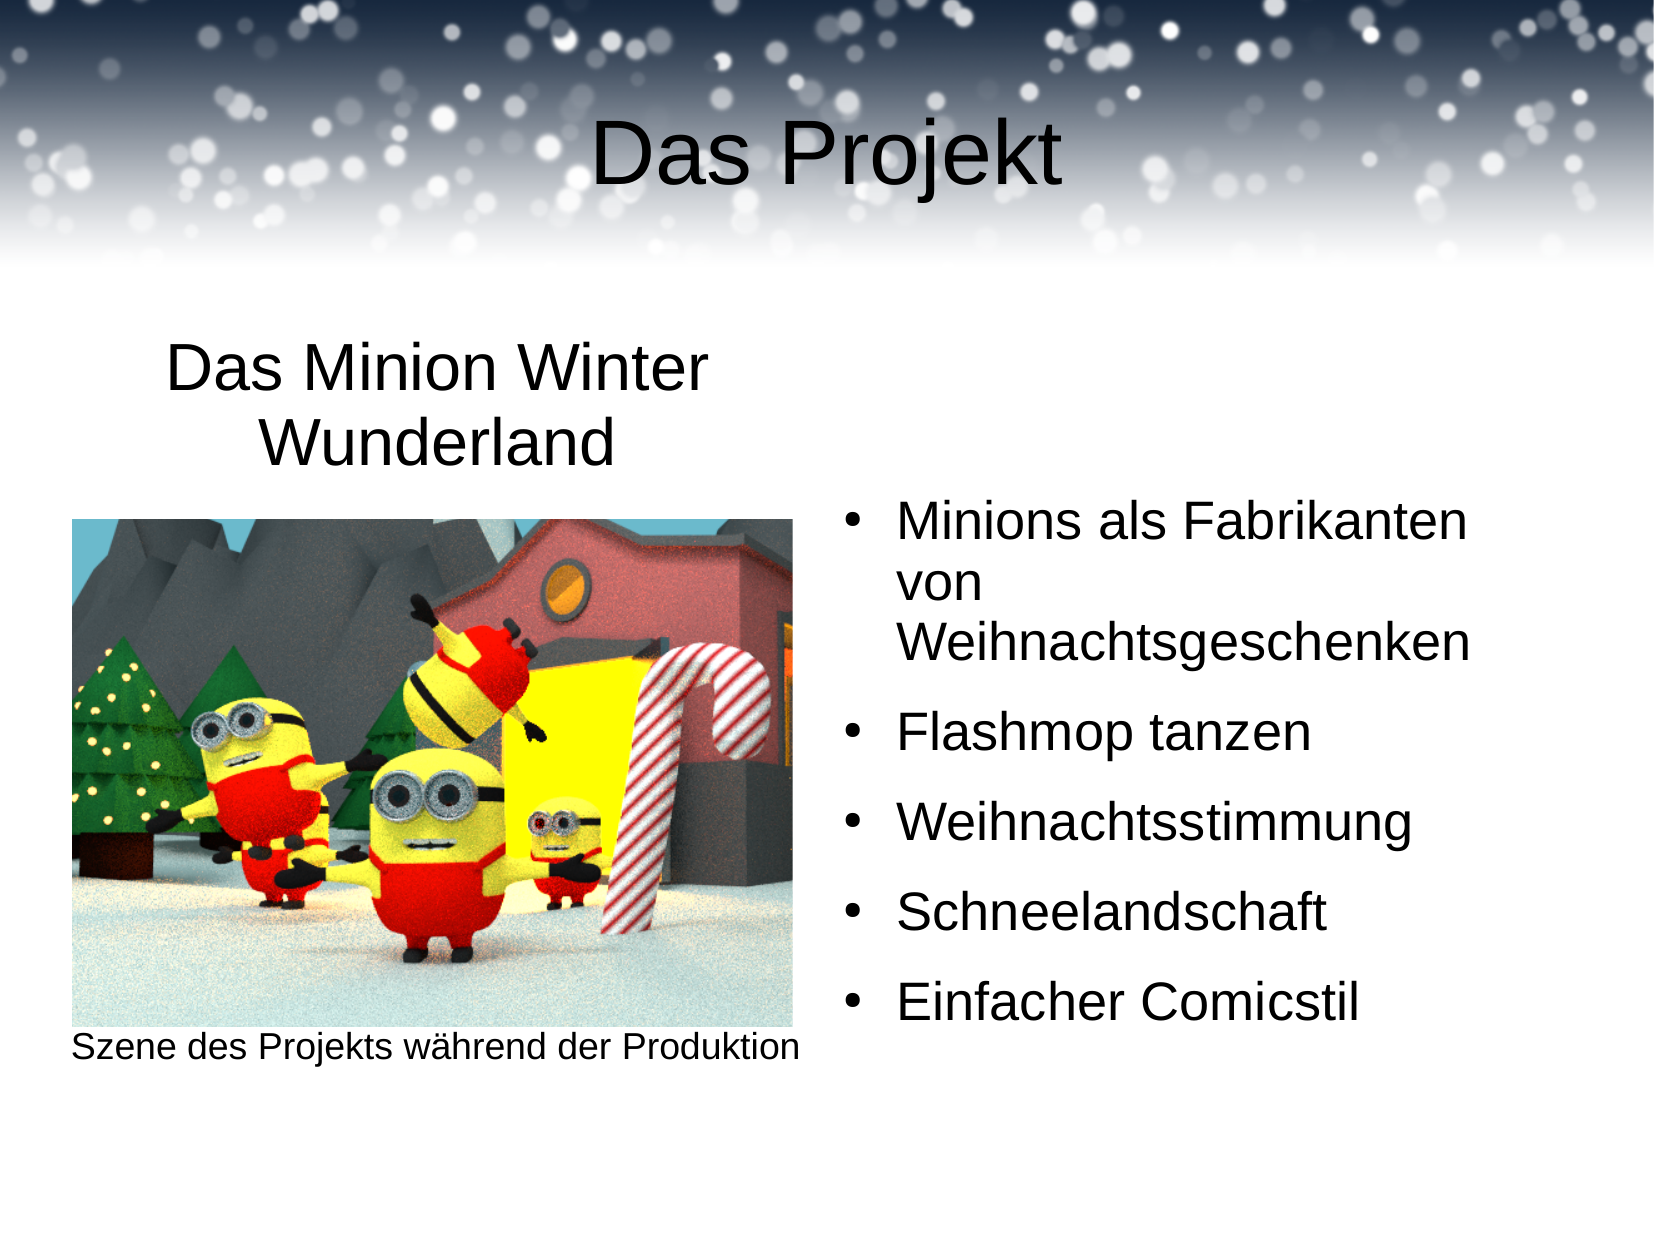

# Das Projekt
Das Minion Winter Wunderland
Minions als Fabrikanten von Weihnachtsgeschenken
Flashmop tanzen
Weihnachtsstimmung
Schneelandschaft
Einfacher Comicstil
Szene des Projekts während der Produktion